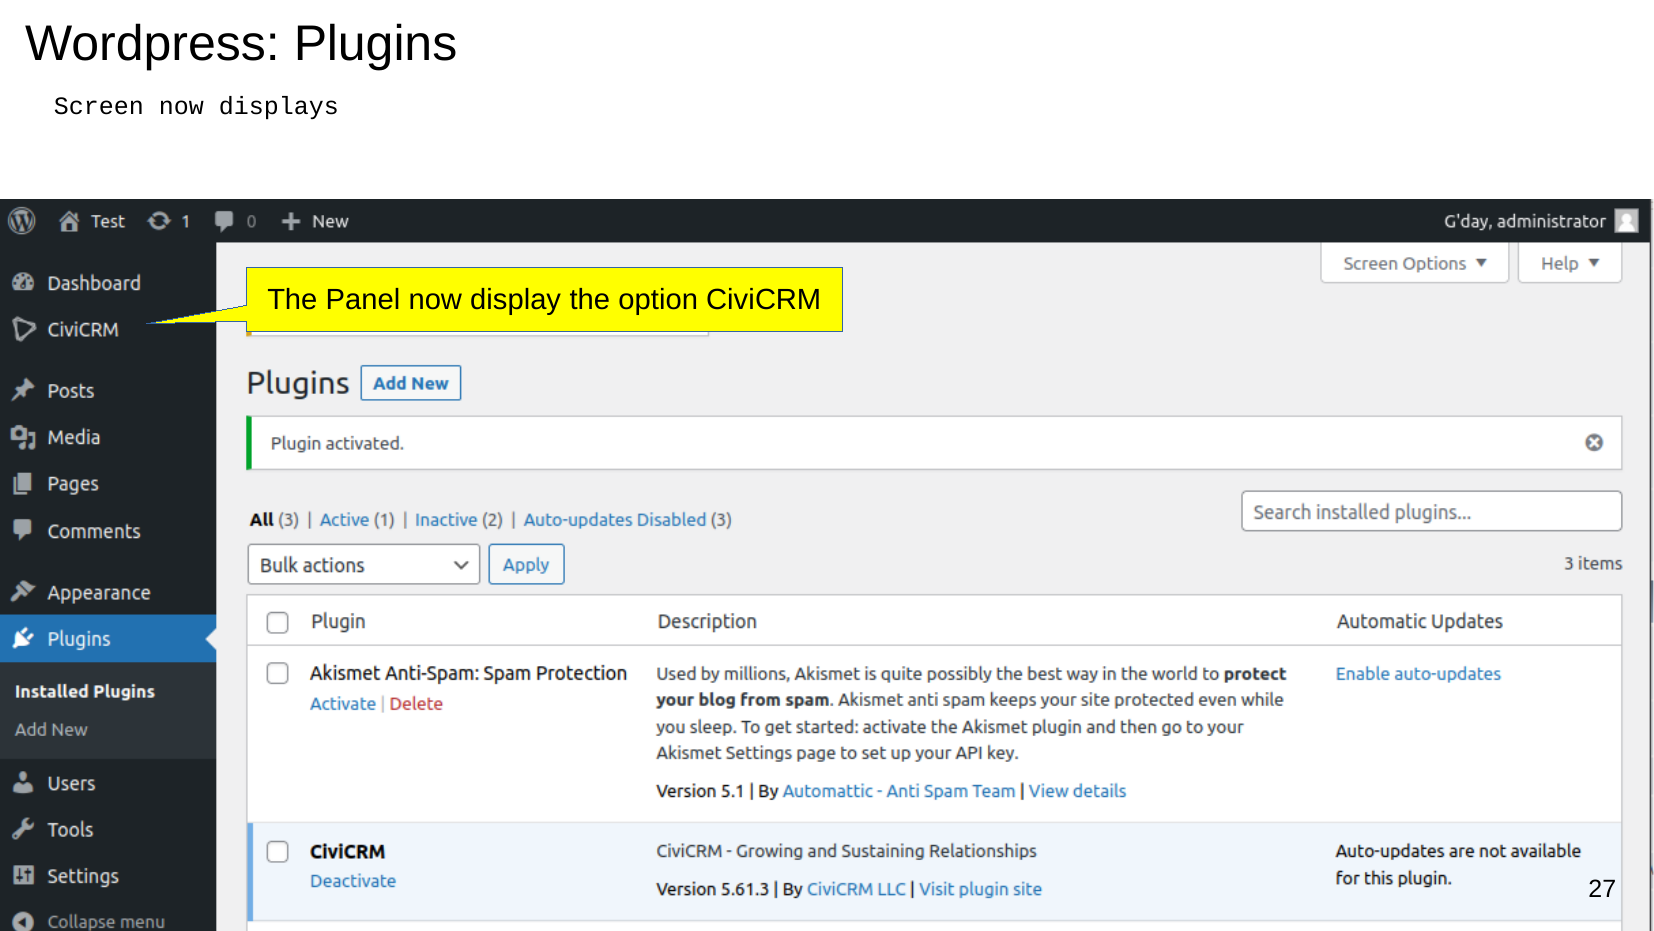

# Wordpress: Plugins
Screen now displays
The Panel now display the option CiviCRM